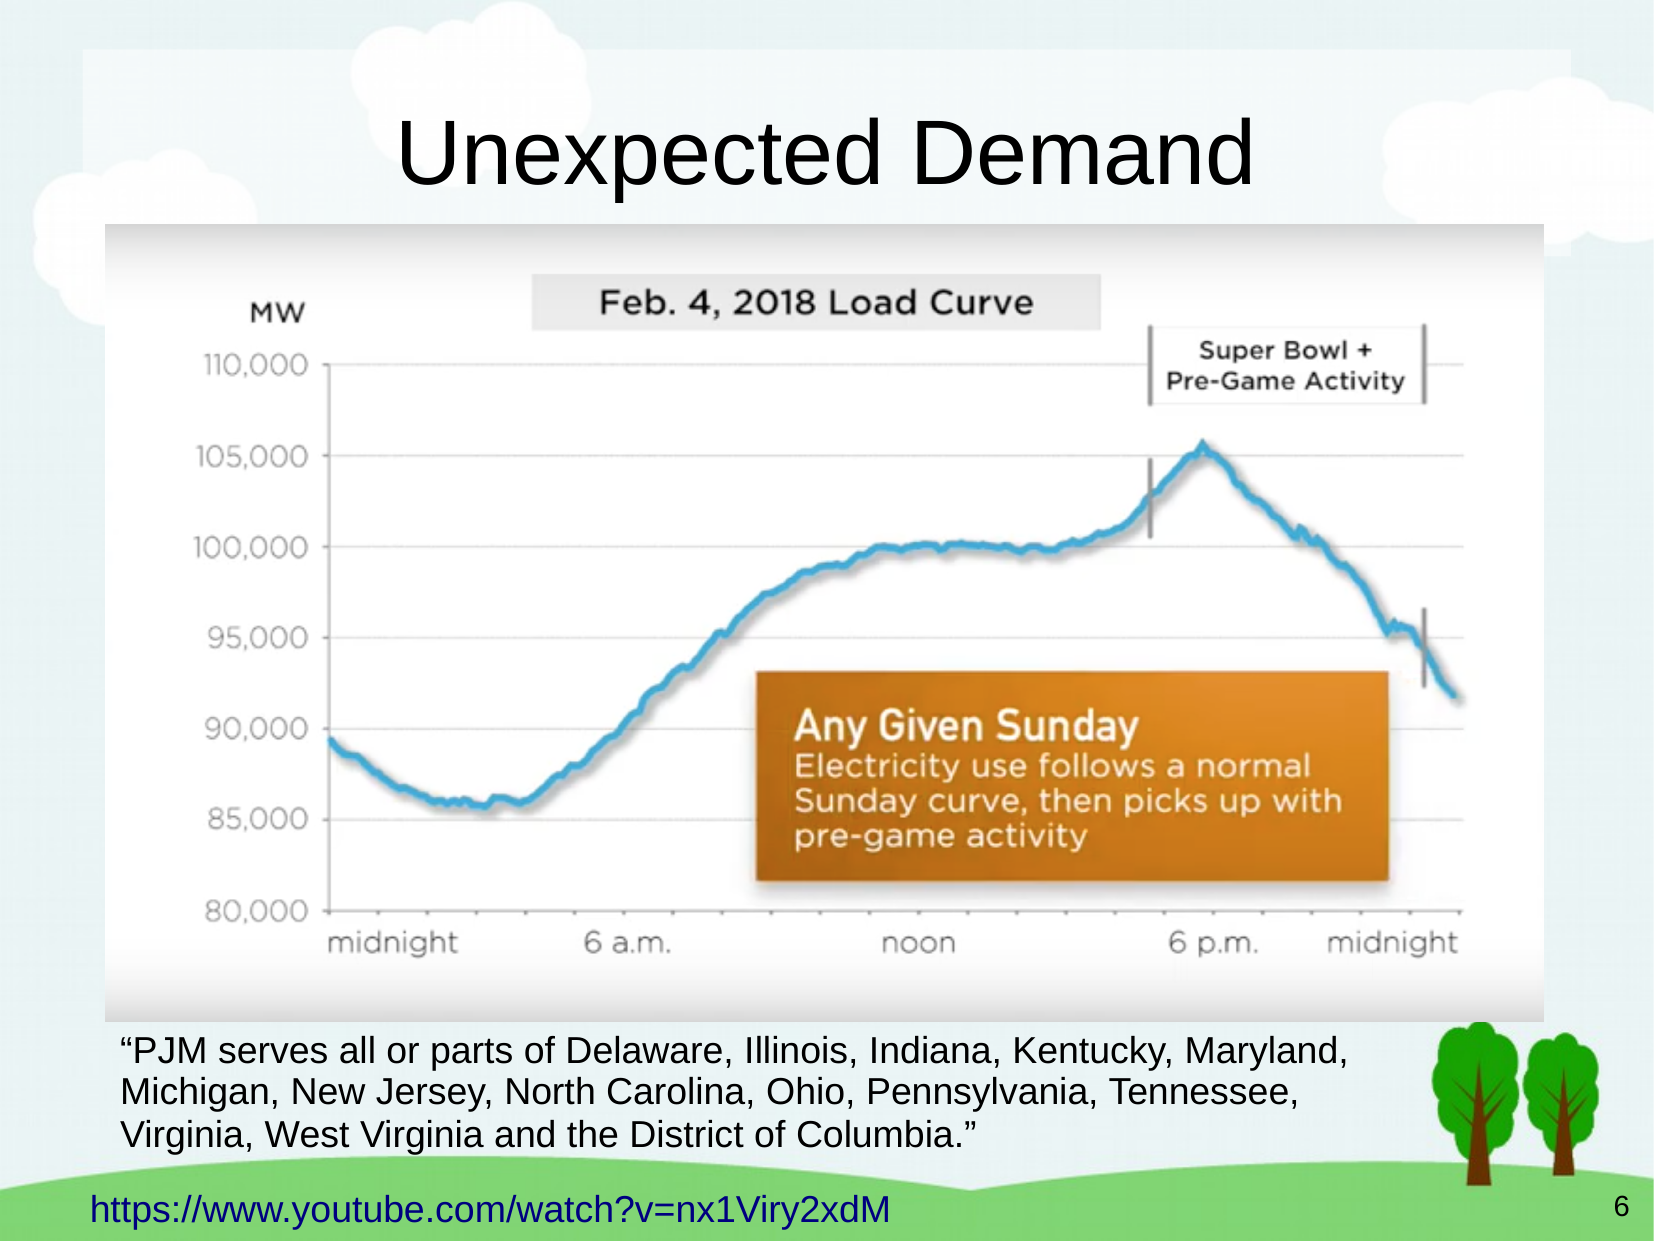

# Unexpected Demand
“PJM serves all or parts of Delaware, Illinois, Indiana, Kentucky, Maryland,
Michigan, New Jersey, North Carolina, Ohio, Pennsylvania, Tennessee,
Virginia, West Virginia and the District of Columbia.”
https://www.youtube.com/watch?v=nx1Viry2xdM
6